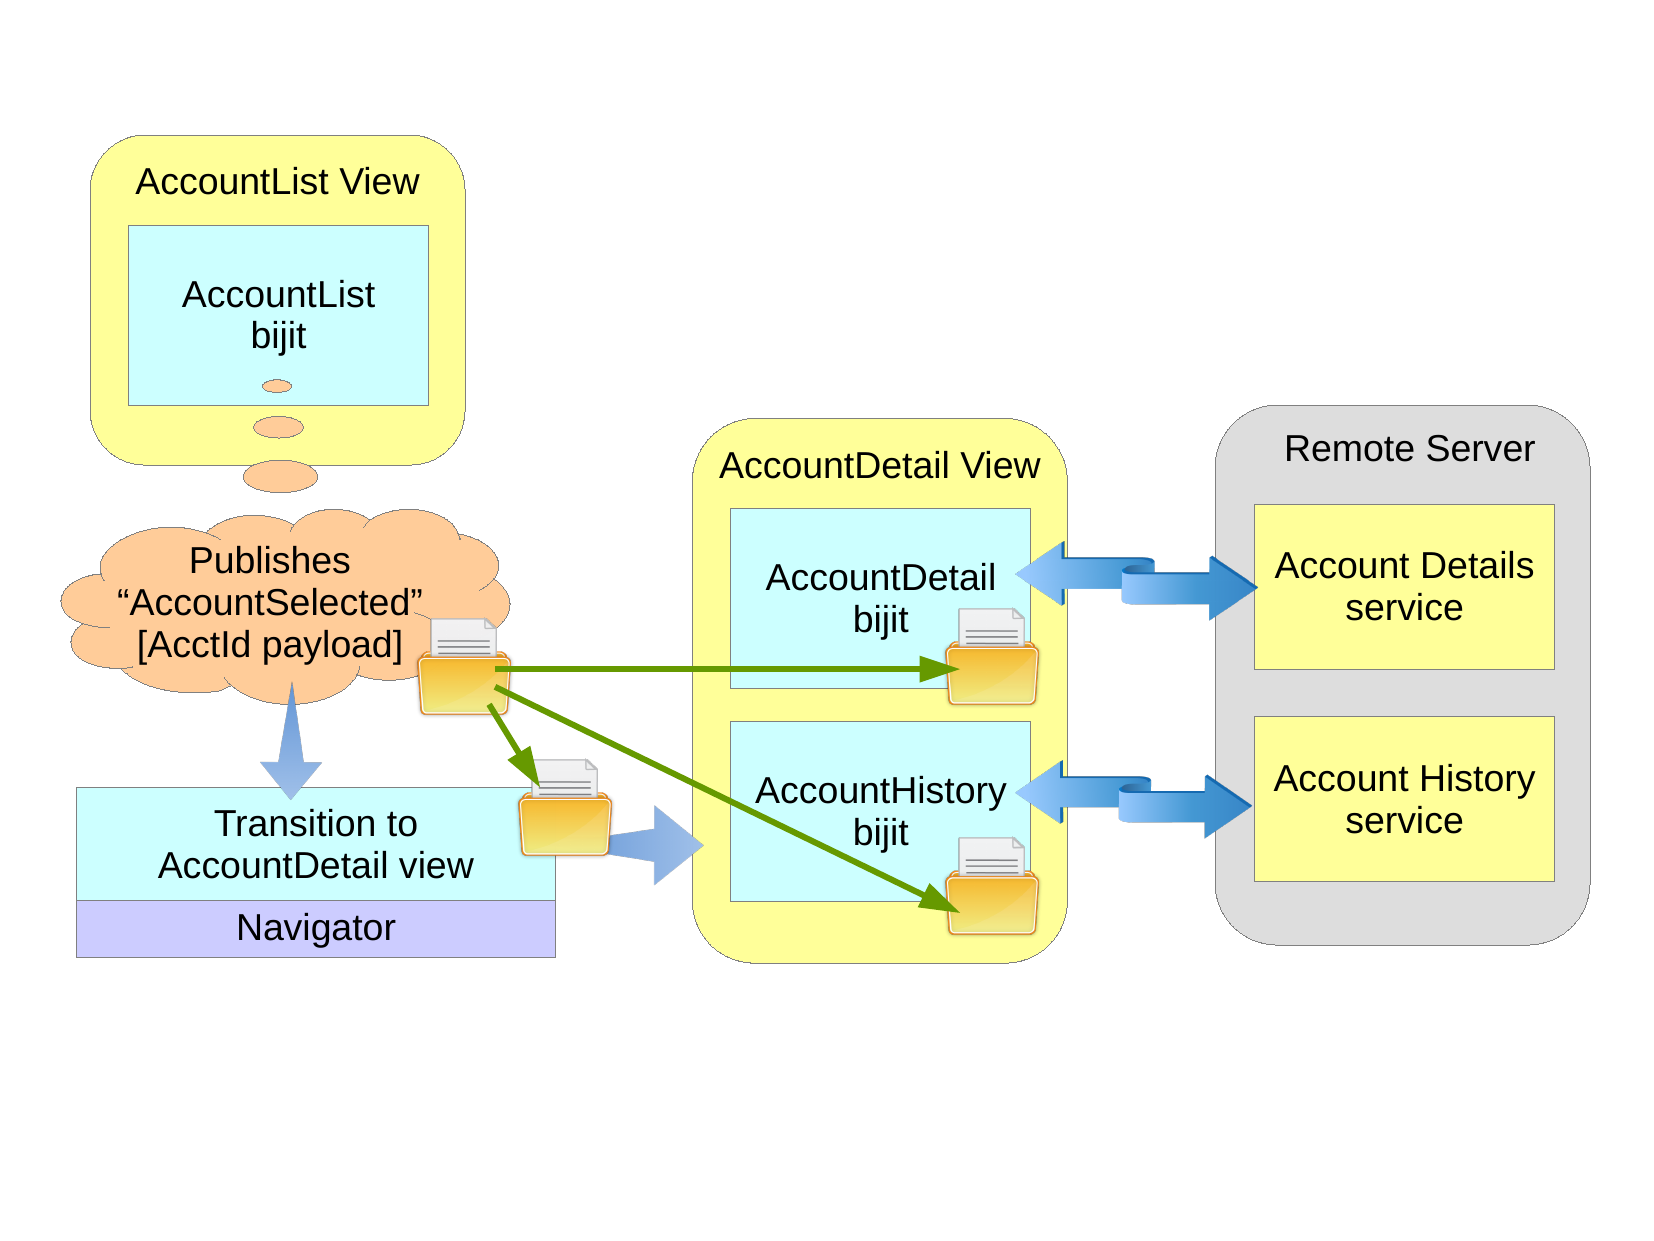

AccountList View
AccountList
bijit
Remote Server
AccountDetail View
Account Details
service
AccountDetail
bijit
Publishes
“AccountSelected”
[AcctId payload]
Account History
service
AccountHistory
bijit
Transition to
AccountDetail view
Navigator